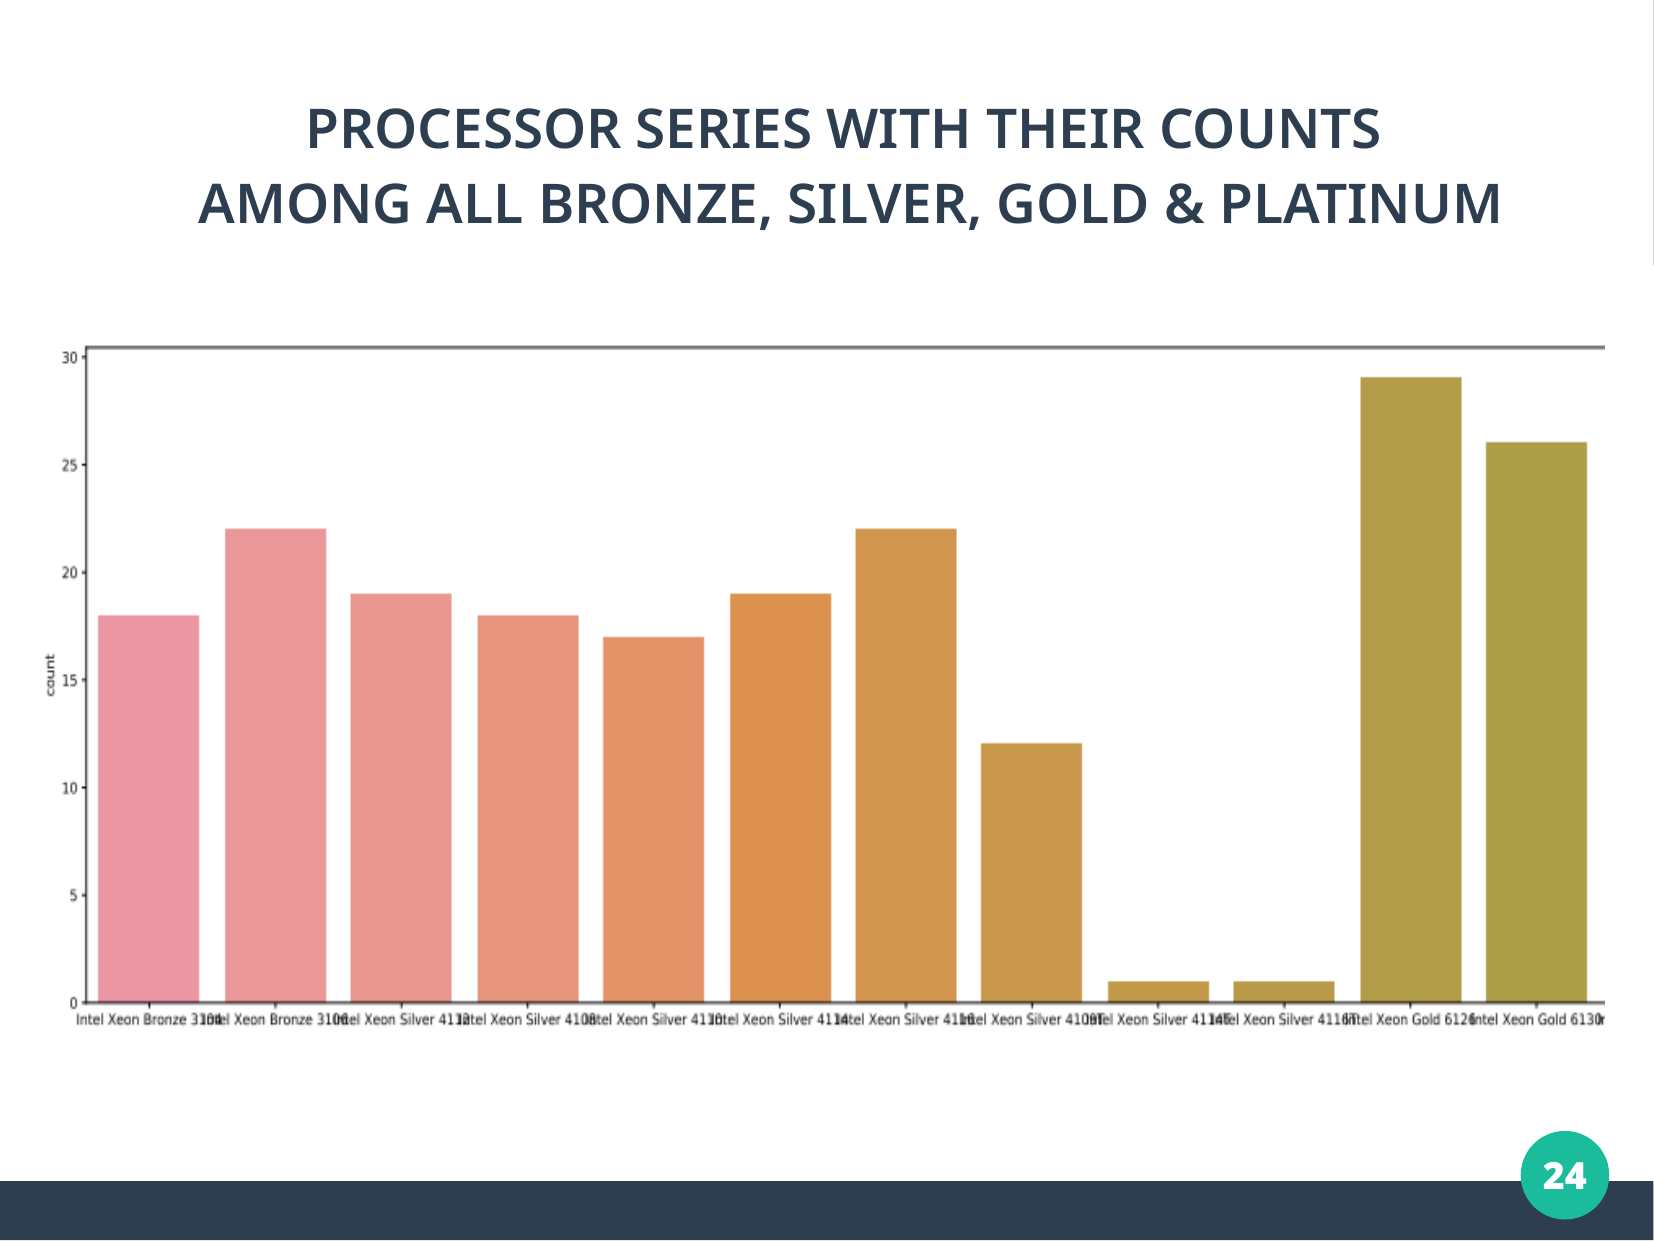

# BRONZE
PROCESSOR SERIES WITH THEIR COUNTS
AMONG ALL BRONZE, SILVER, GOLD & PLATINUM
24